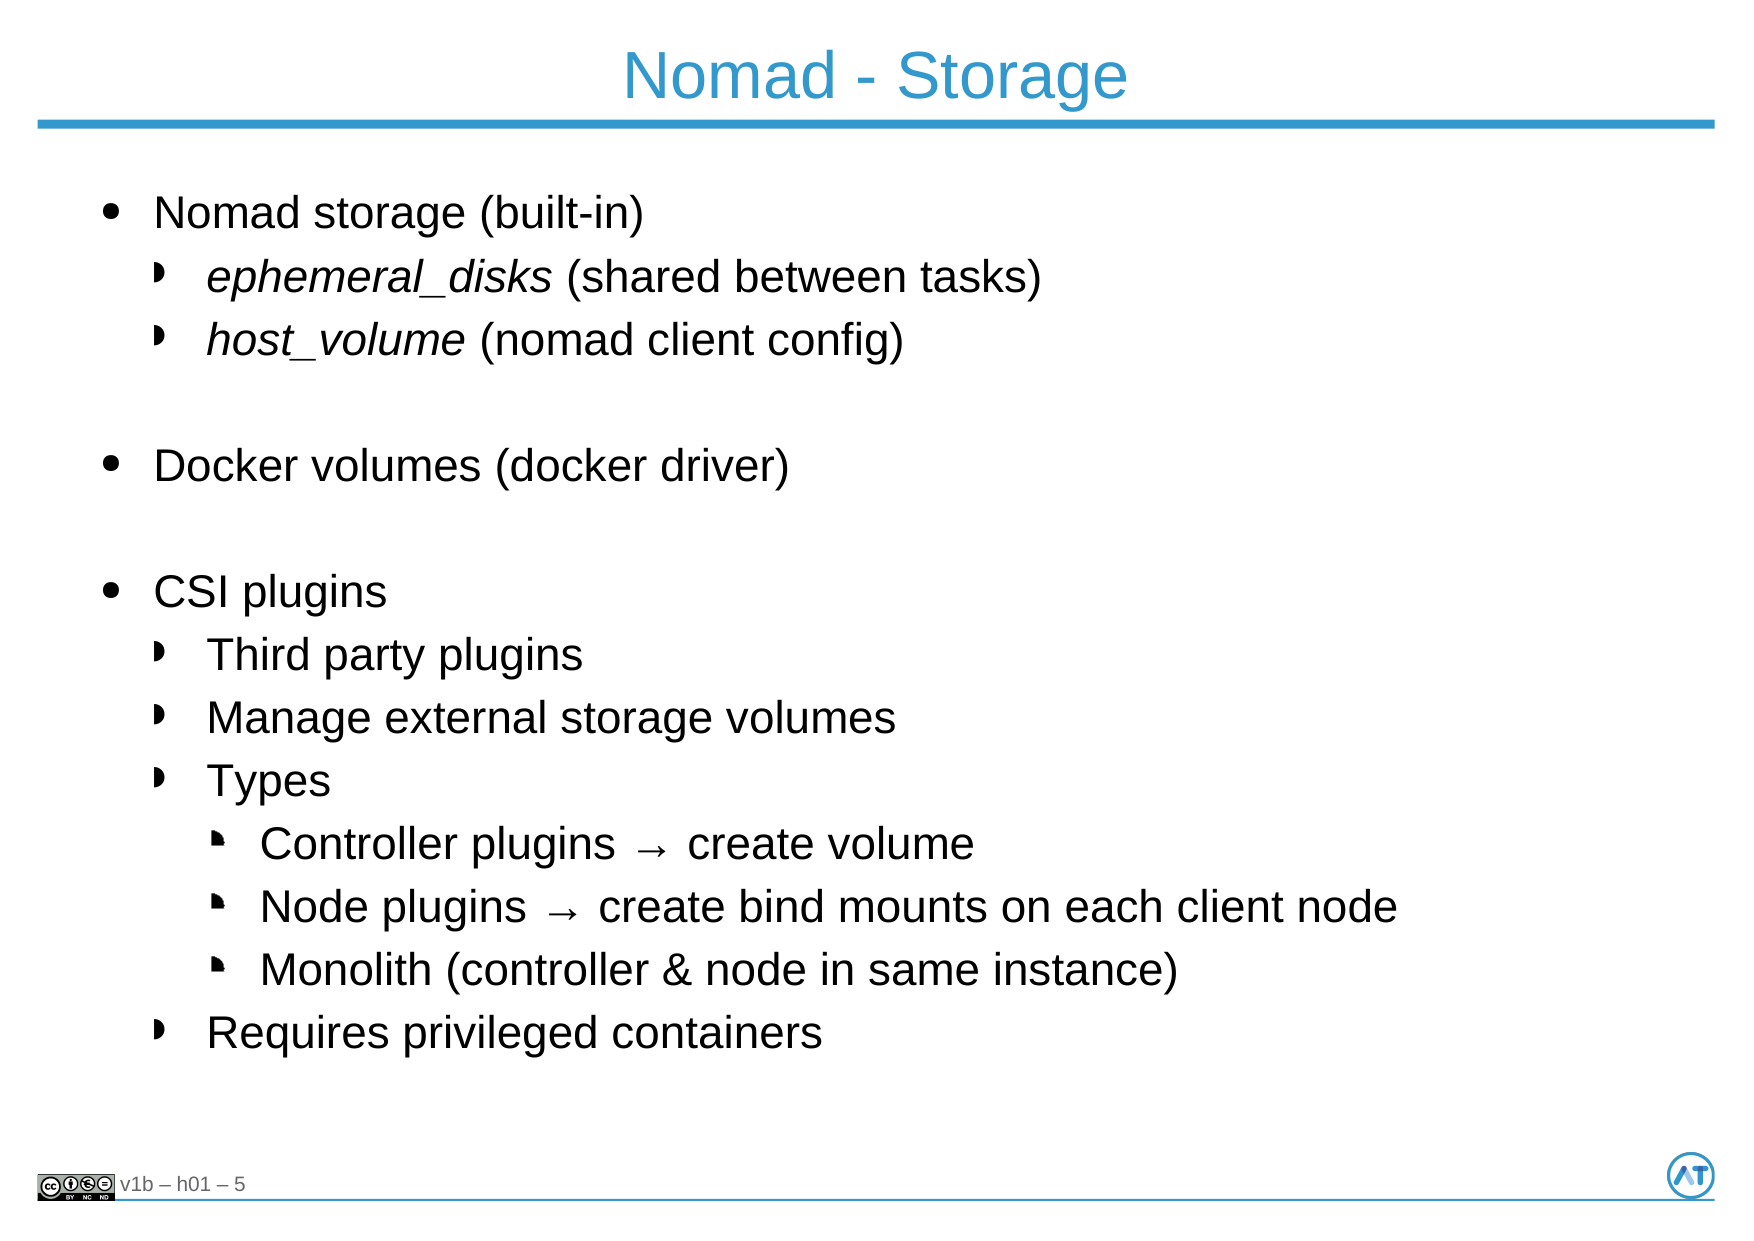

Nomad - Storage
Nomad storage (built-in)
ephemeral_disks (shared between tasks)
host_volume (nomad client config)
Docker volumes (docker driver)
CSI plugins
Third party plugins
Manage external storage volumes
Types
Controller plugins → create volume
Node plugins → create bind mounts on each client node
Monolith (controller & node in same instance)
Requires privileged containers